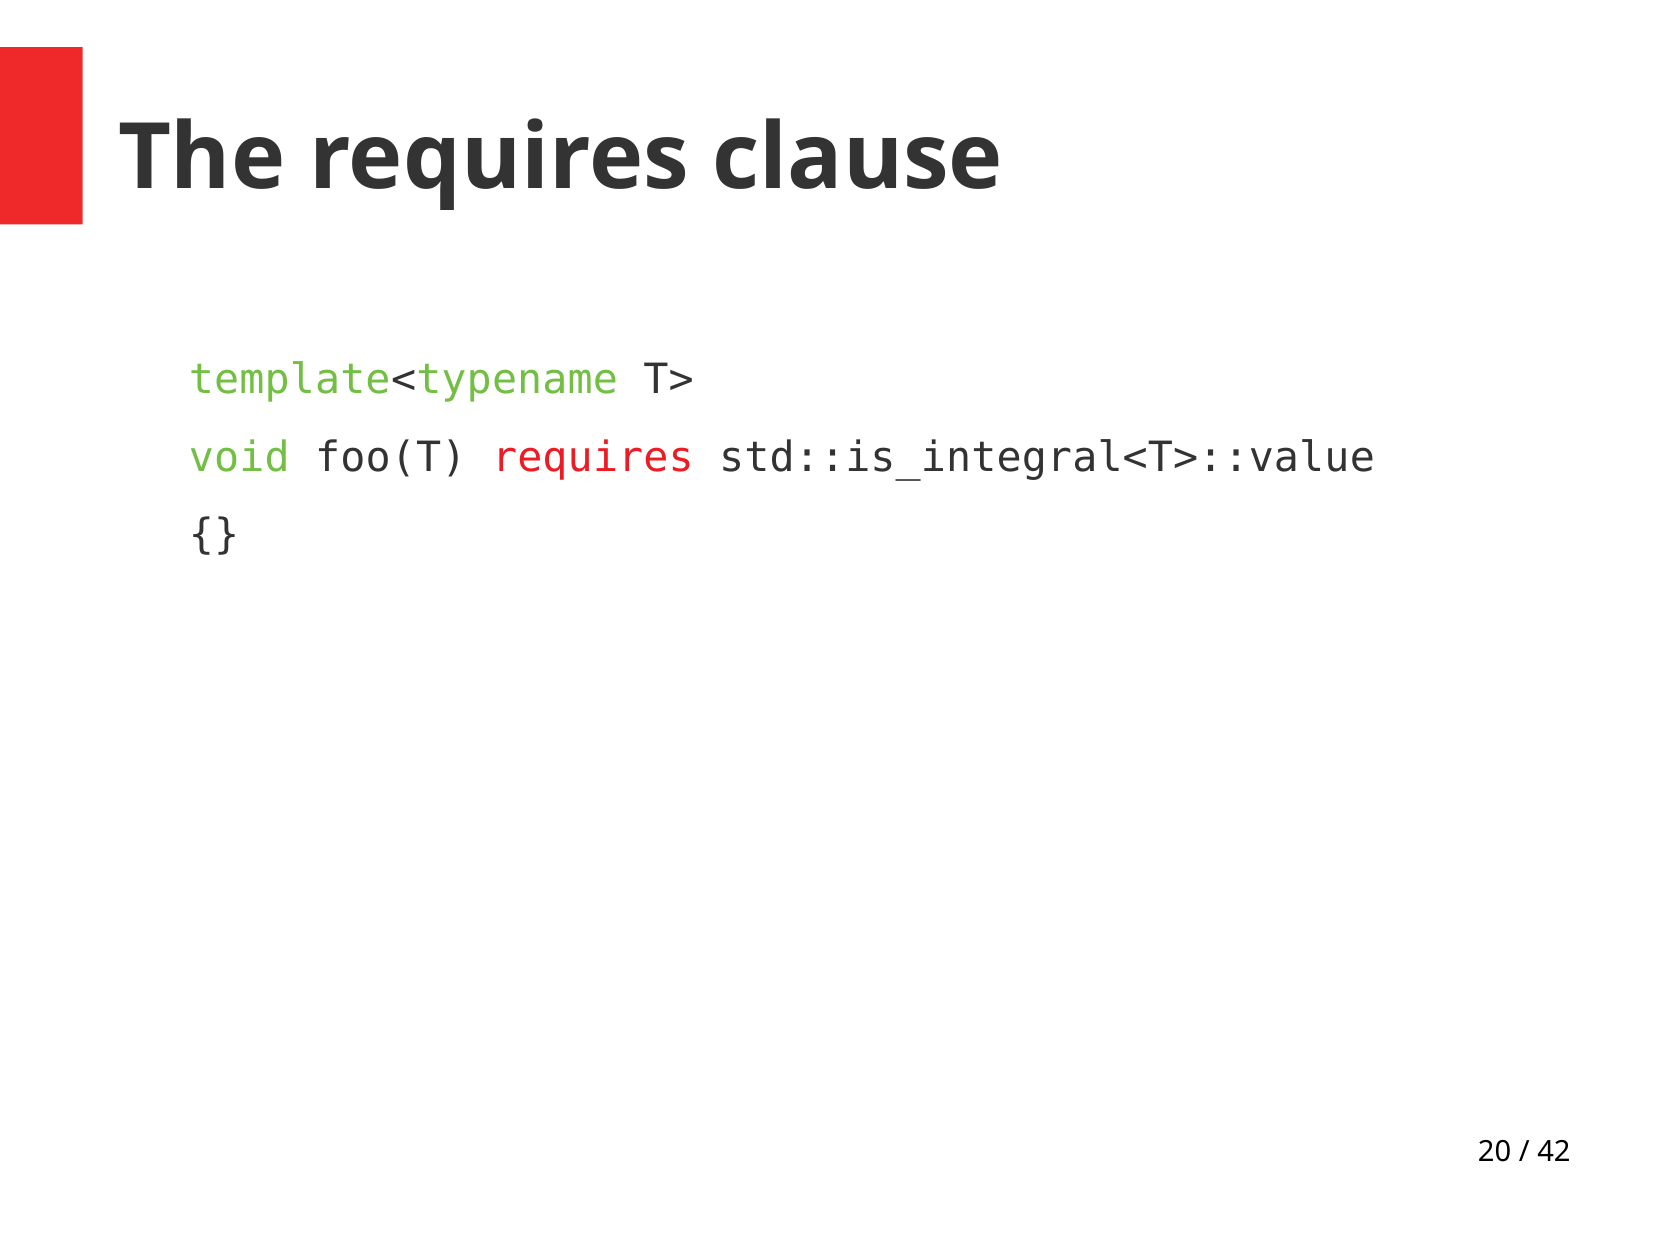

# The requires clause
template<typename T>
void foo(T) requires std::is_integral<T>::value
{}
20